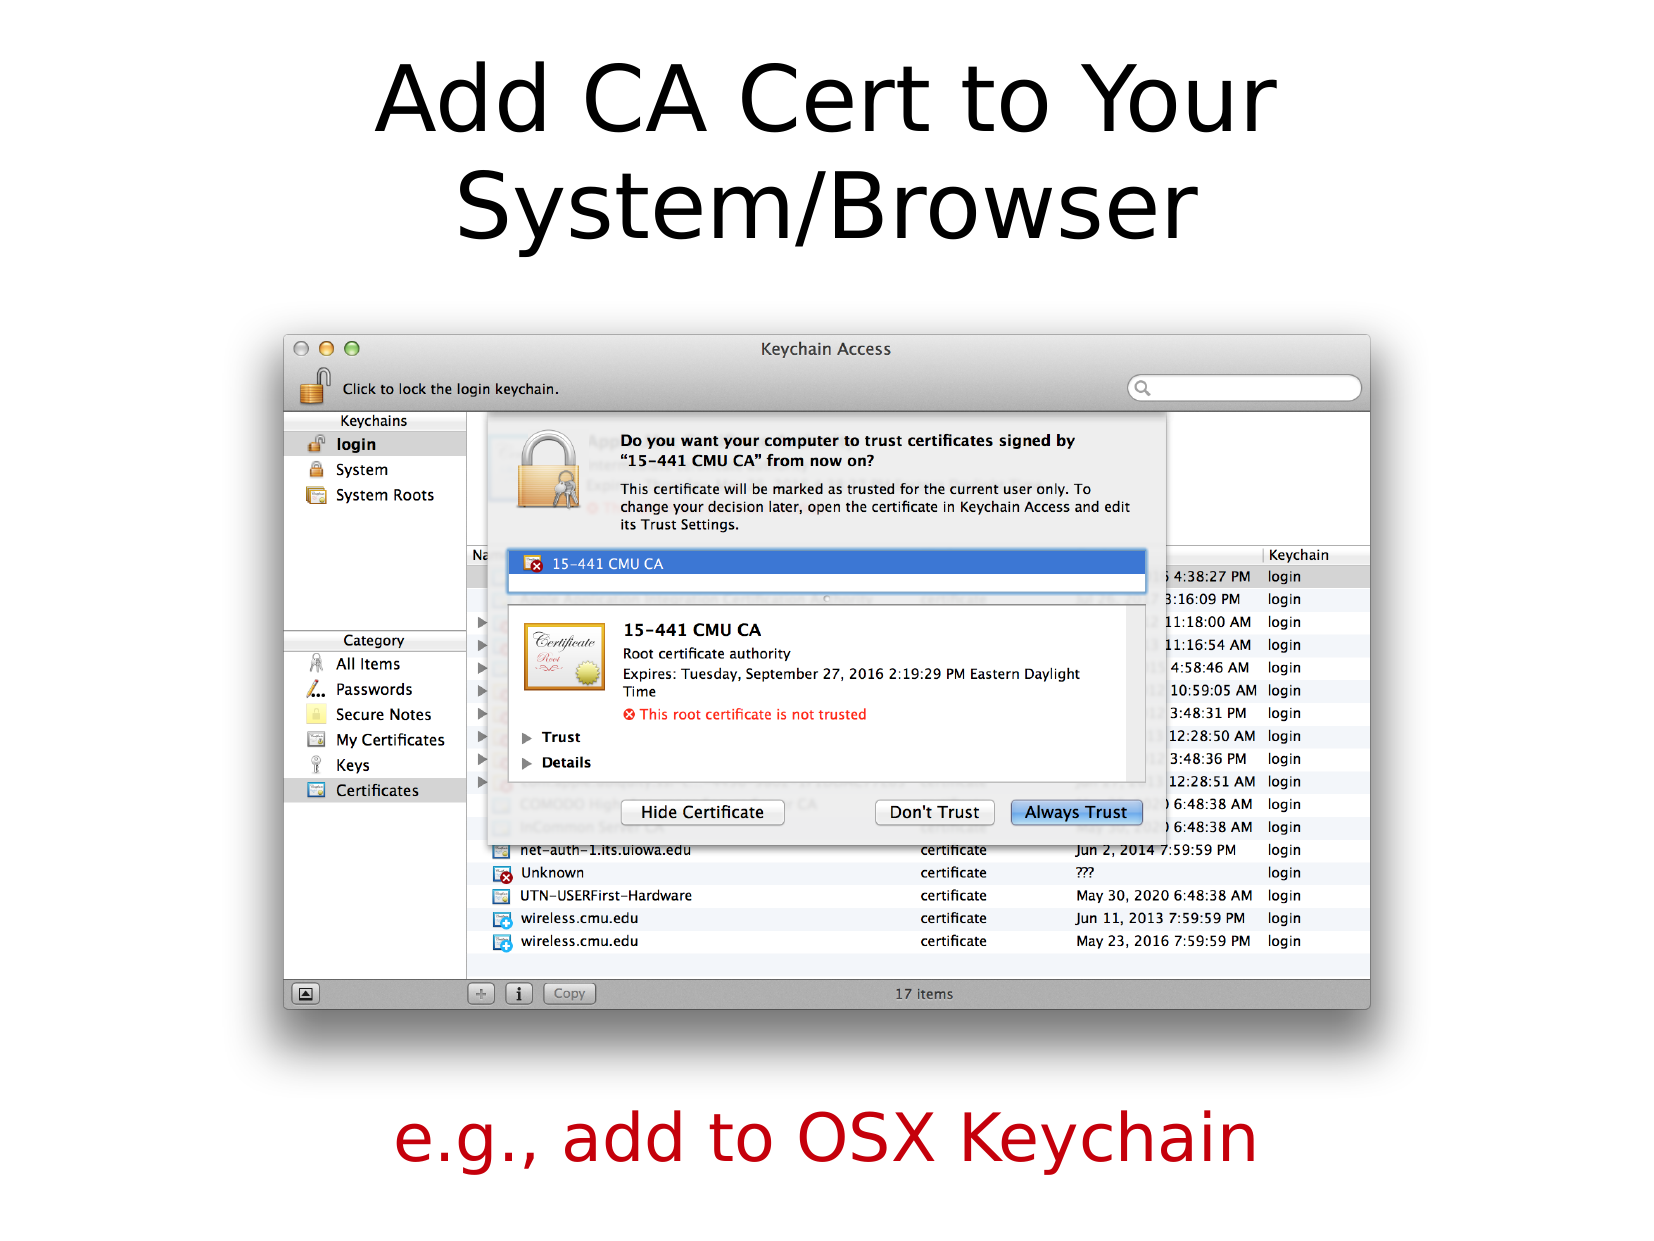

# Add CA Cert to Your System/Browser
e.g., add to OSX Keychain